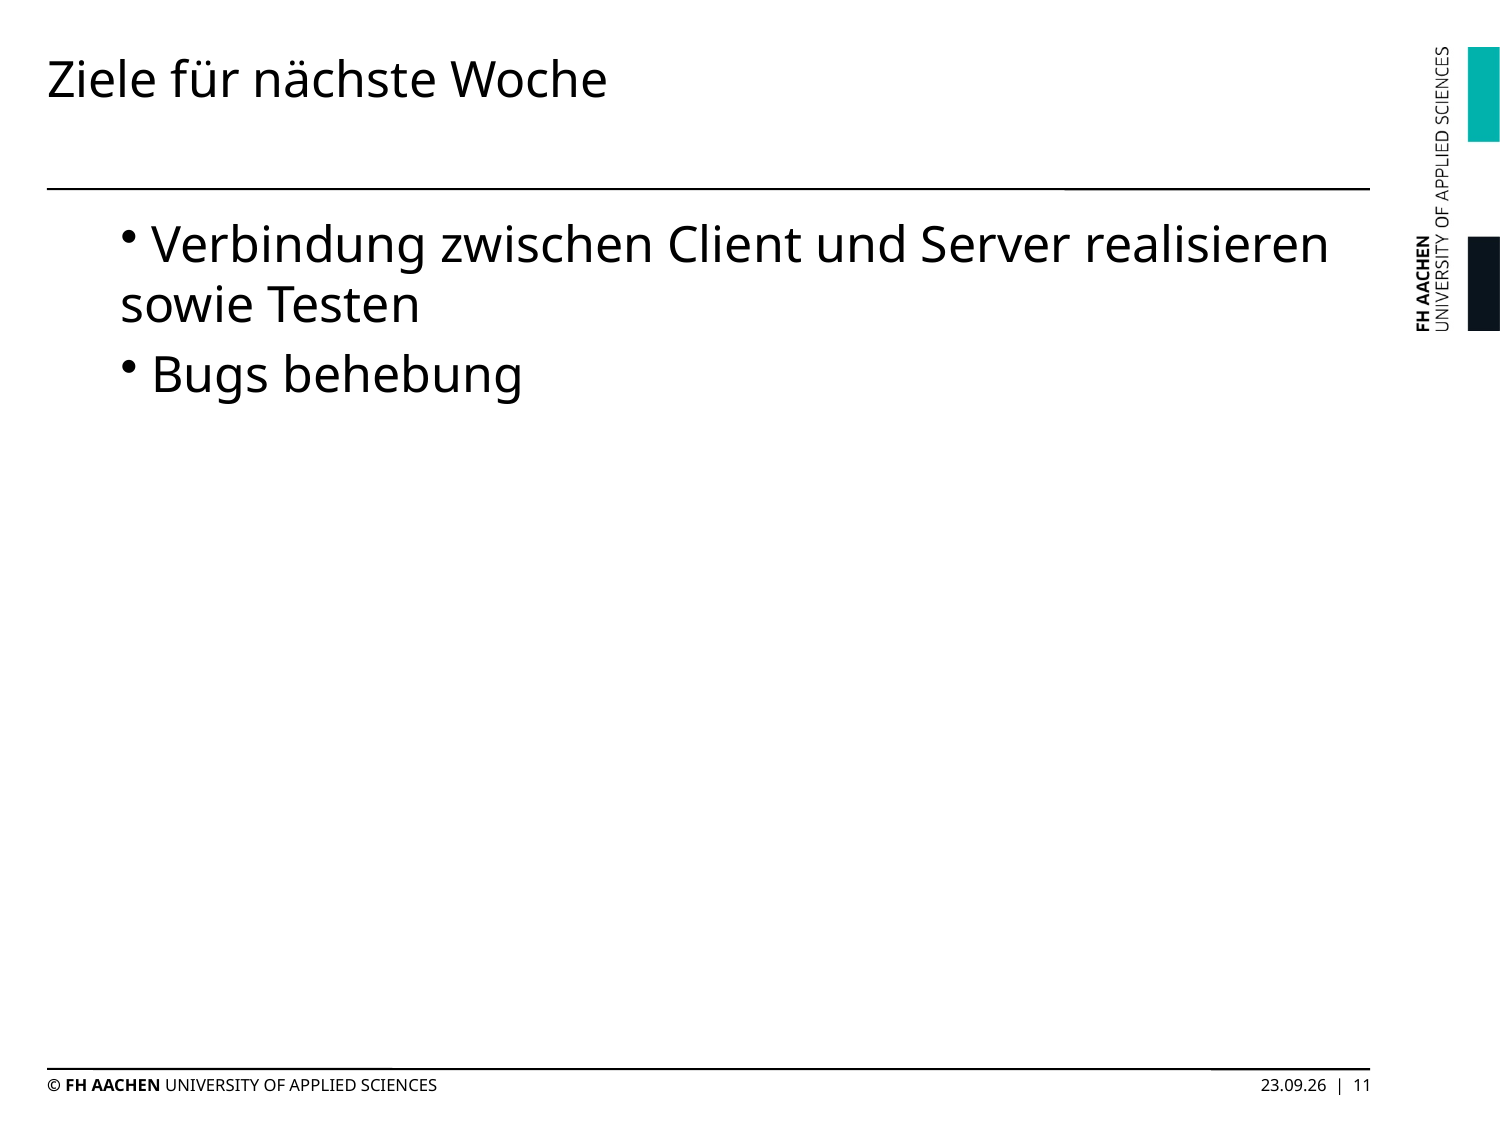

Ziele für nächste Woche
# Verbindung zwischen Client und Server realisieren sowie Testen
 Bugs behebung